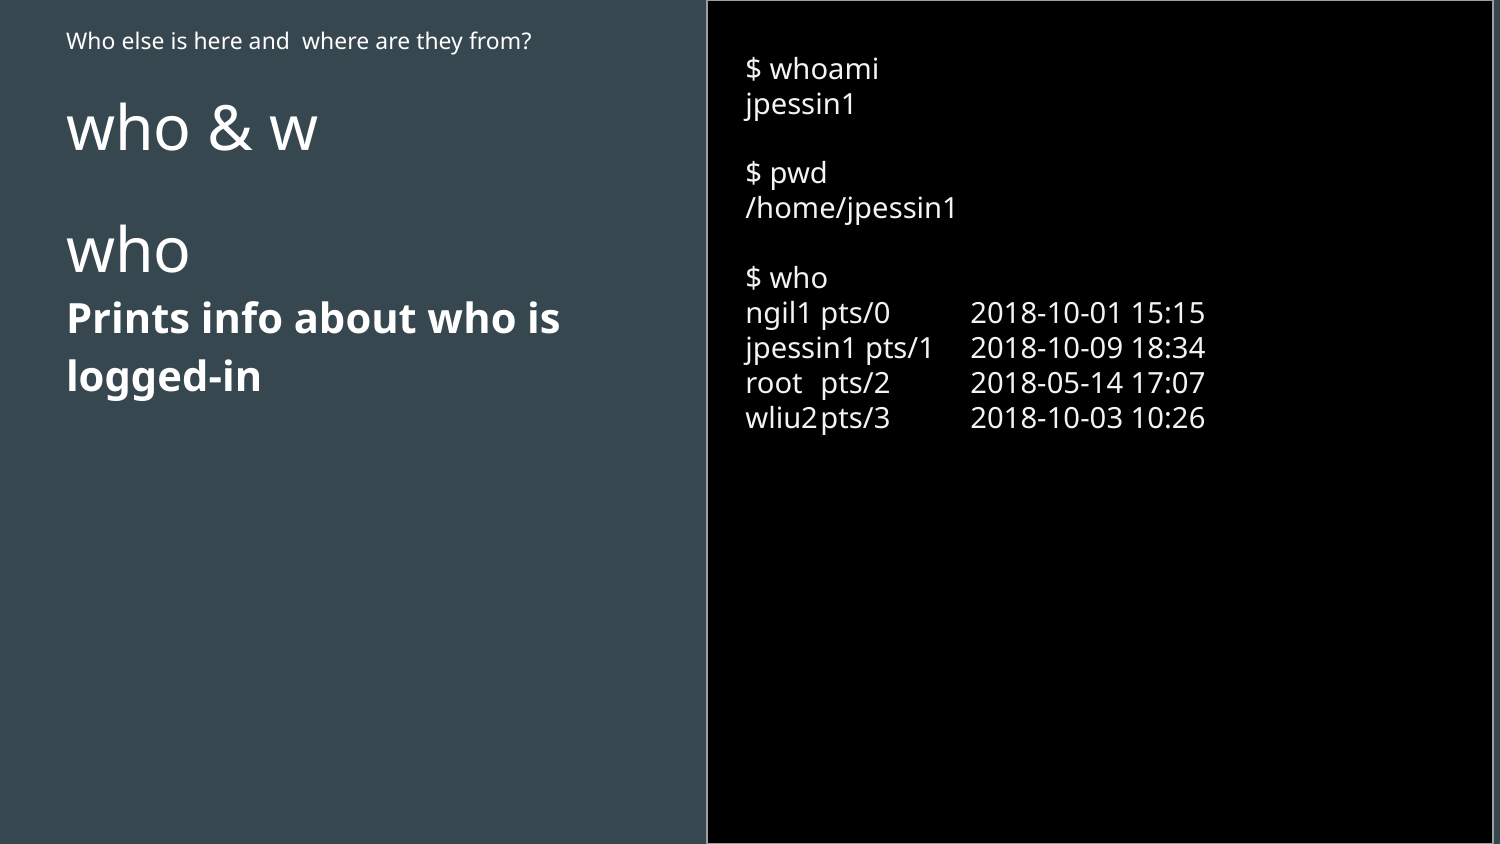

$ whoami
jpessin1
$ pwd
/home/jpessin1
$ who
ngil1	pts/0 	2018-10-01 15:15
jpessin1 pts/1 	2018-10-09 18:34
root 	pts/2 	2018-05-14 17:07
wliu2	pts/3 	2018-10-03 10:26
Who else is here and where are they from?
# who & w
who
Prints info about who is logged-in